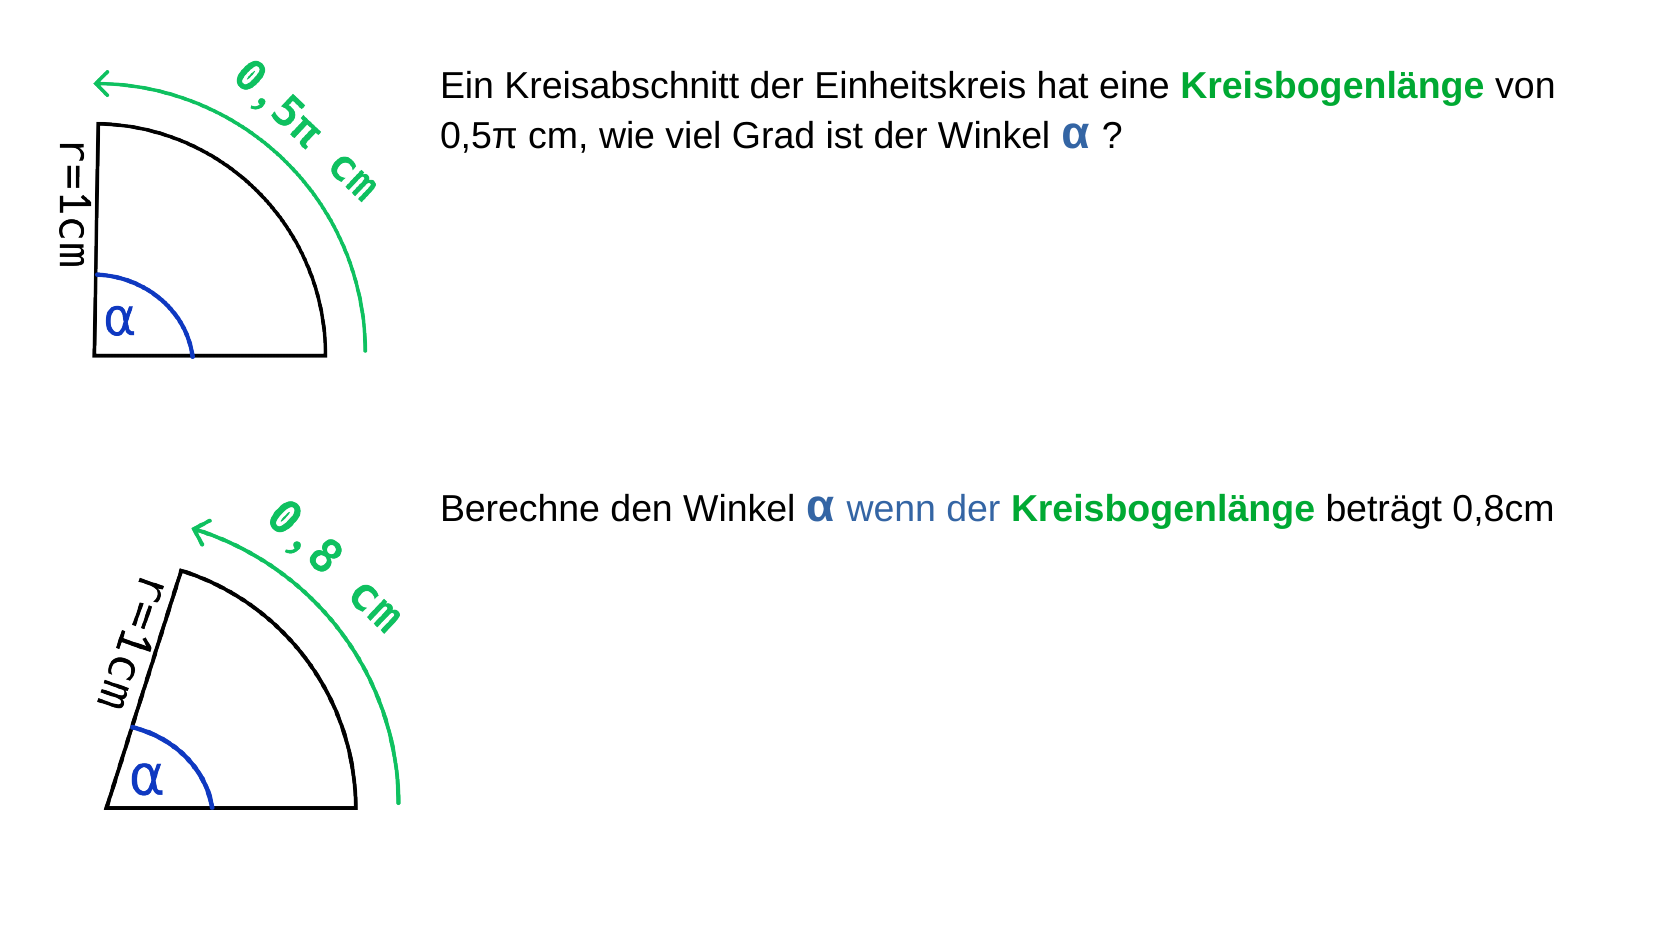

Ein Kreisabschnitt der Einheitskreis hat eine Kreisbogenlänge von 0,5π cm, wie viel Grad ist der Winkel α ?
Berechne den Winkel α wenn der Kreisbogenlänge beträgt 0,8cm